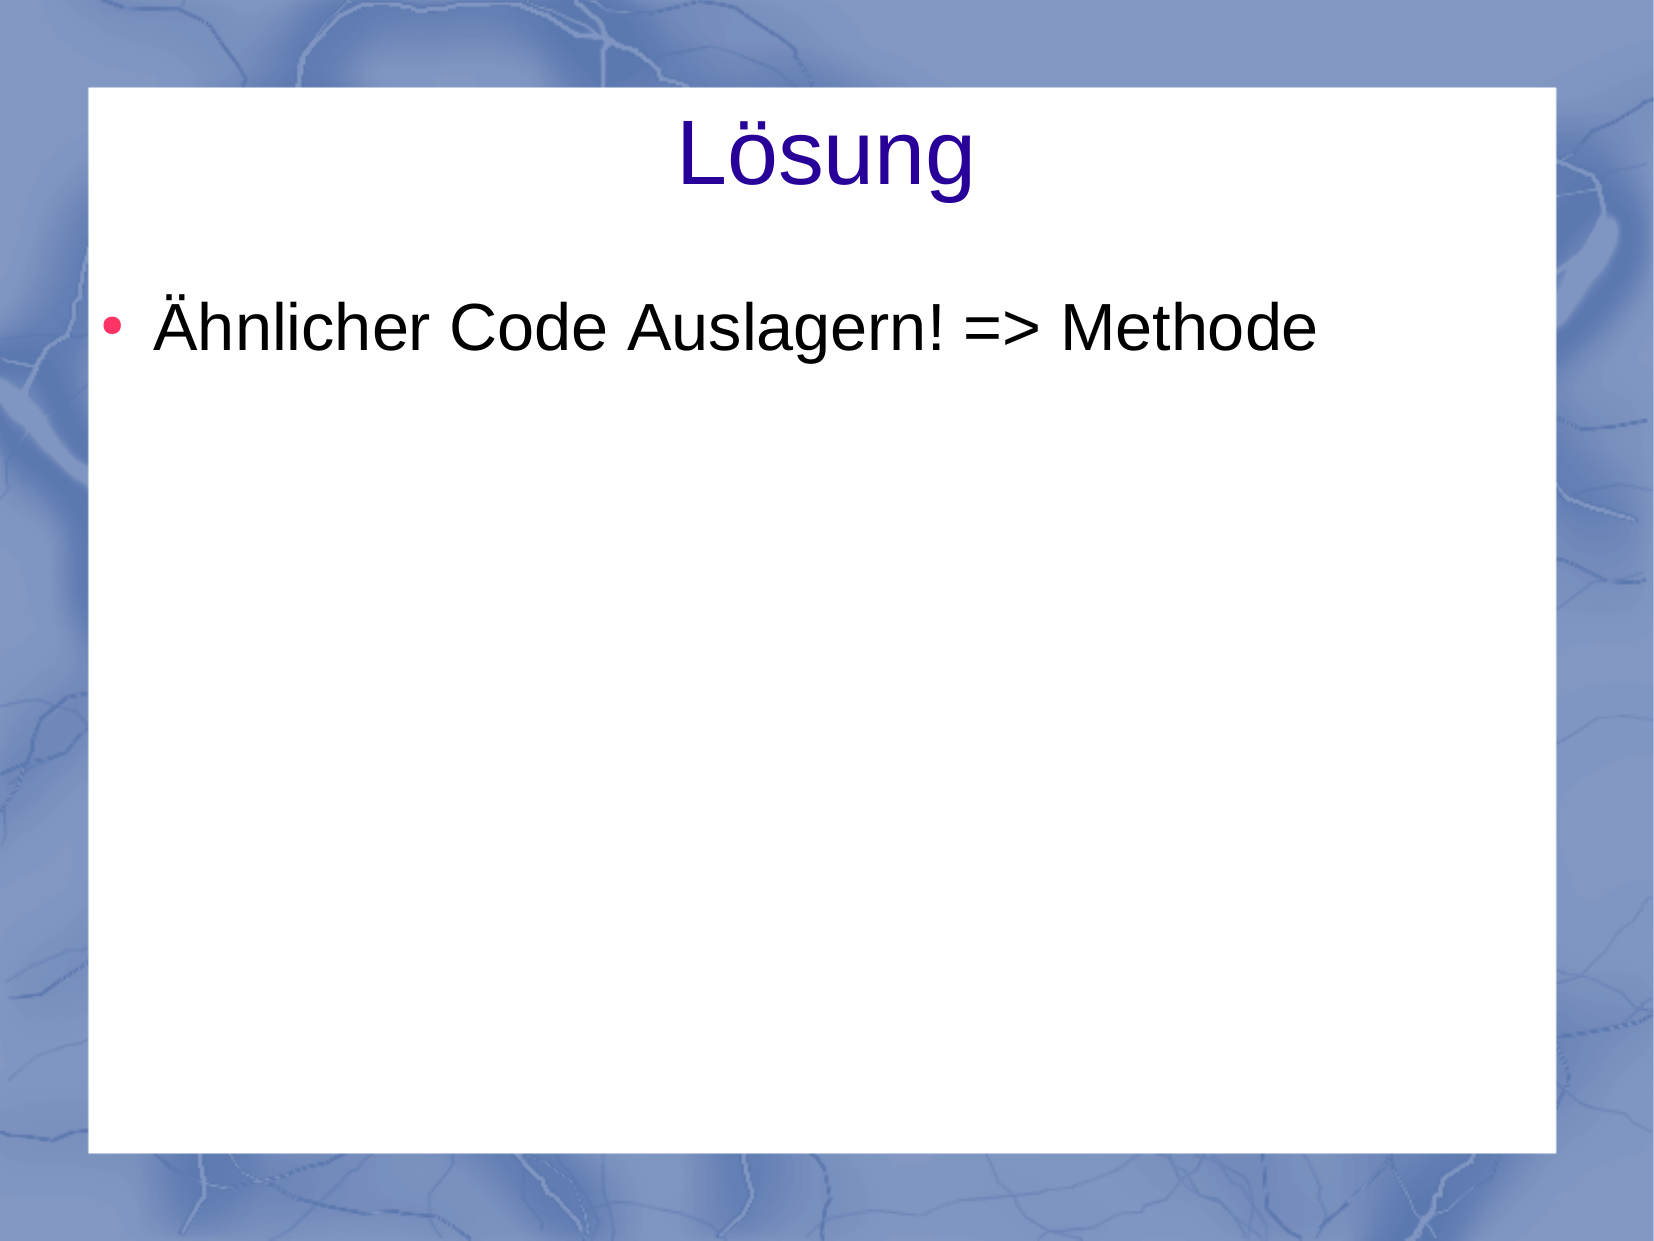

# Lösung
Ähnlicher Code Auslagern! => Methode